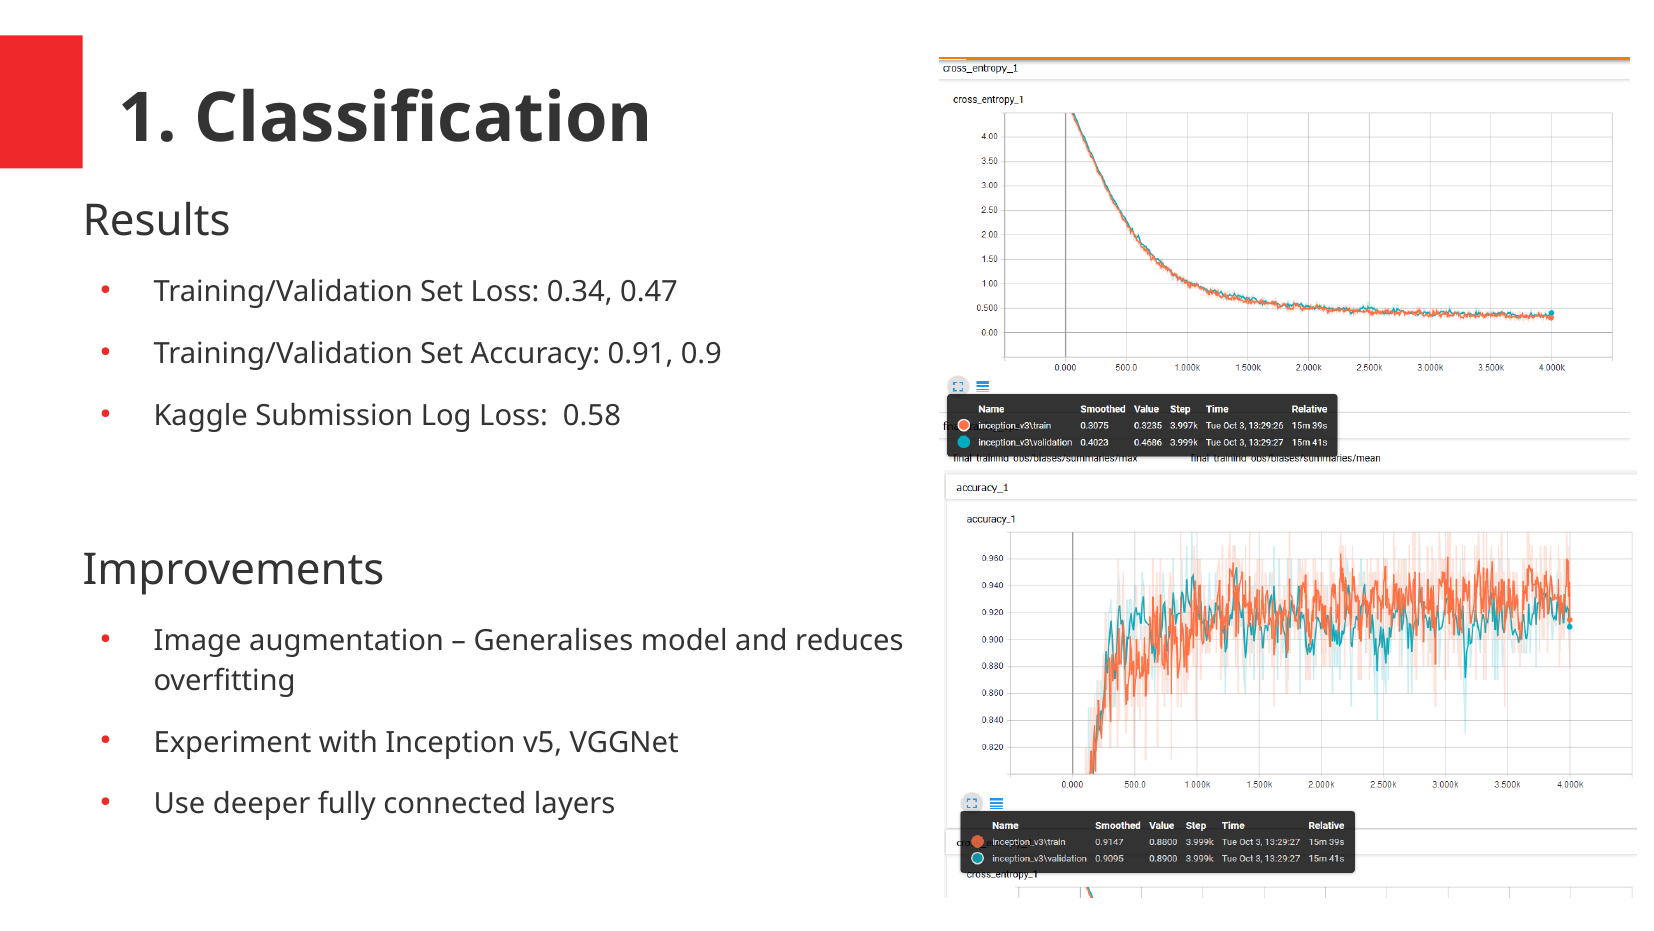

# 1. Classification
Results
Training/Validation Set Loss: 0.34, 0.47
Training/Validation Set Accuracy: 0.91, 0.9
Kaggle Submission Log Loss: 0.58
Improvements
Image augmentation – Generalises model and reduces overfitting
Experiment with Inception v5, VGGNet
Use deeper fully connected layers